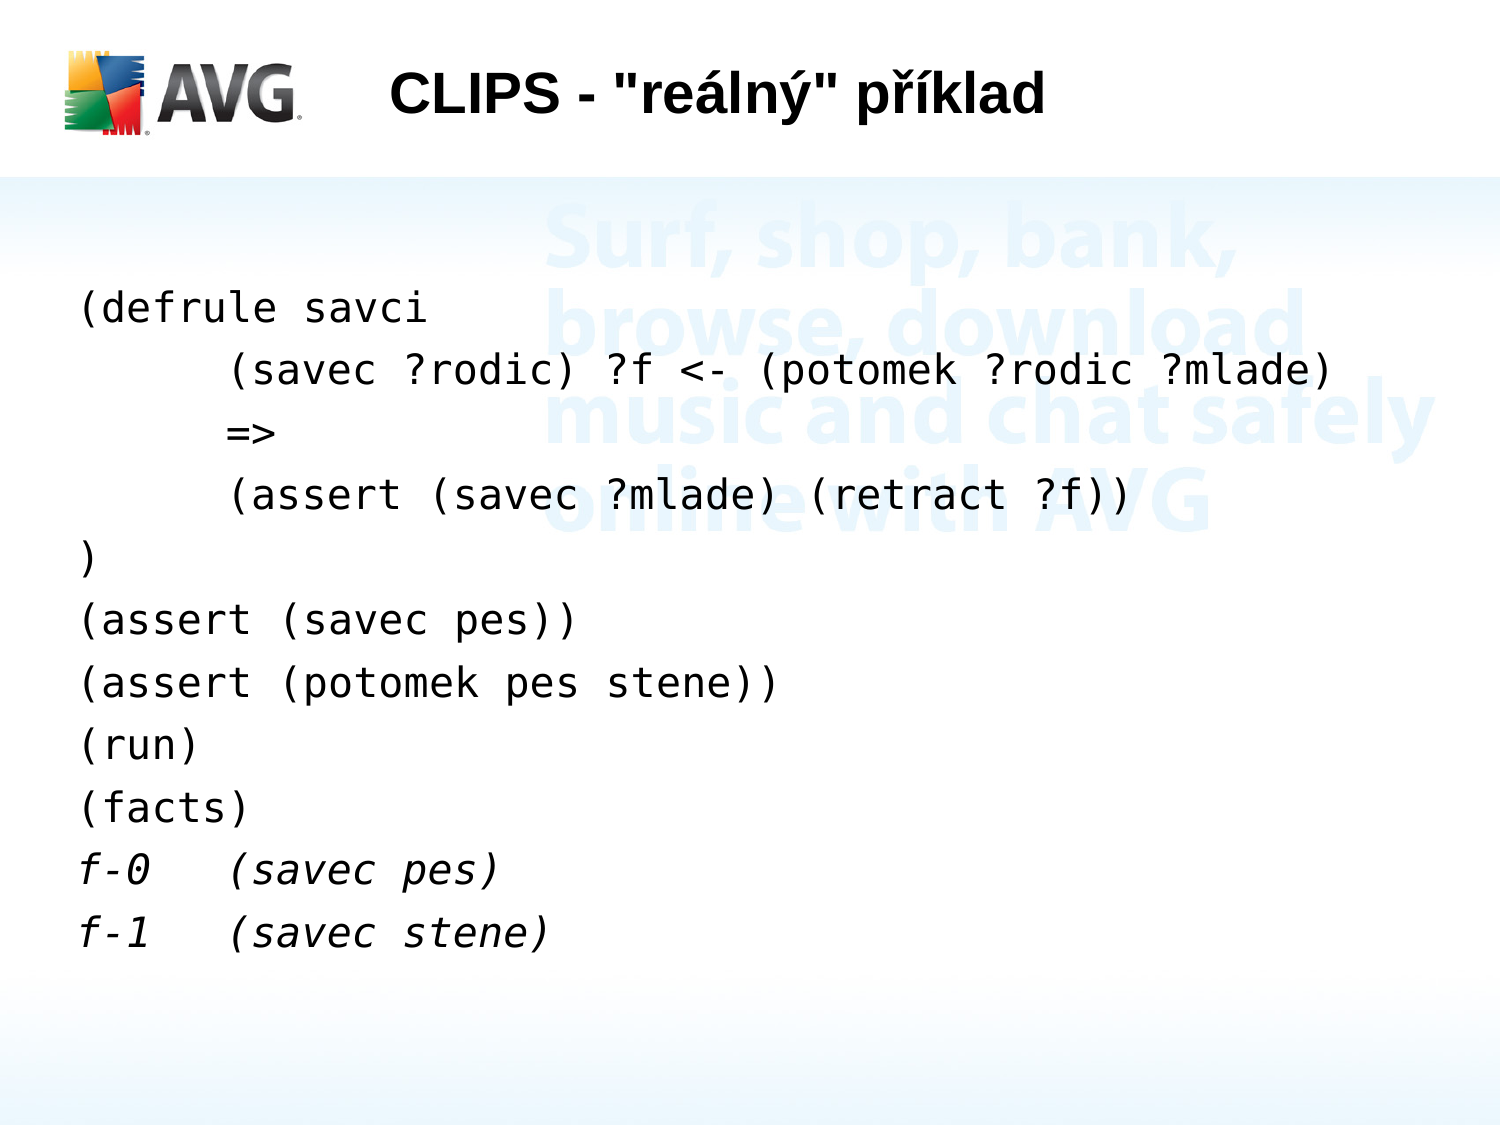

# CLIPS - "reálný" příklad
(defrule savci
	(savec ?rodic) ?f <- (potomek ?rodic ?mlade)
	=>
	(assert (savec ?mlade) (retract ?f))
)
(assert (savec pes))
(assert (potomek pes stene))
(run)
(facts)
f-0	(savec pes)
f-1	(savec stene)